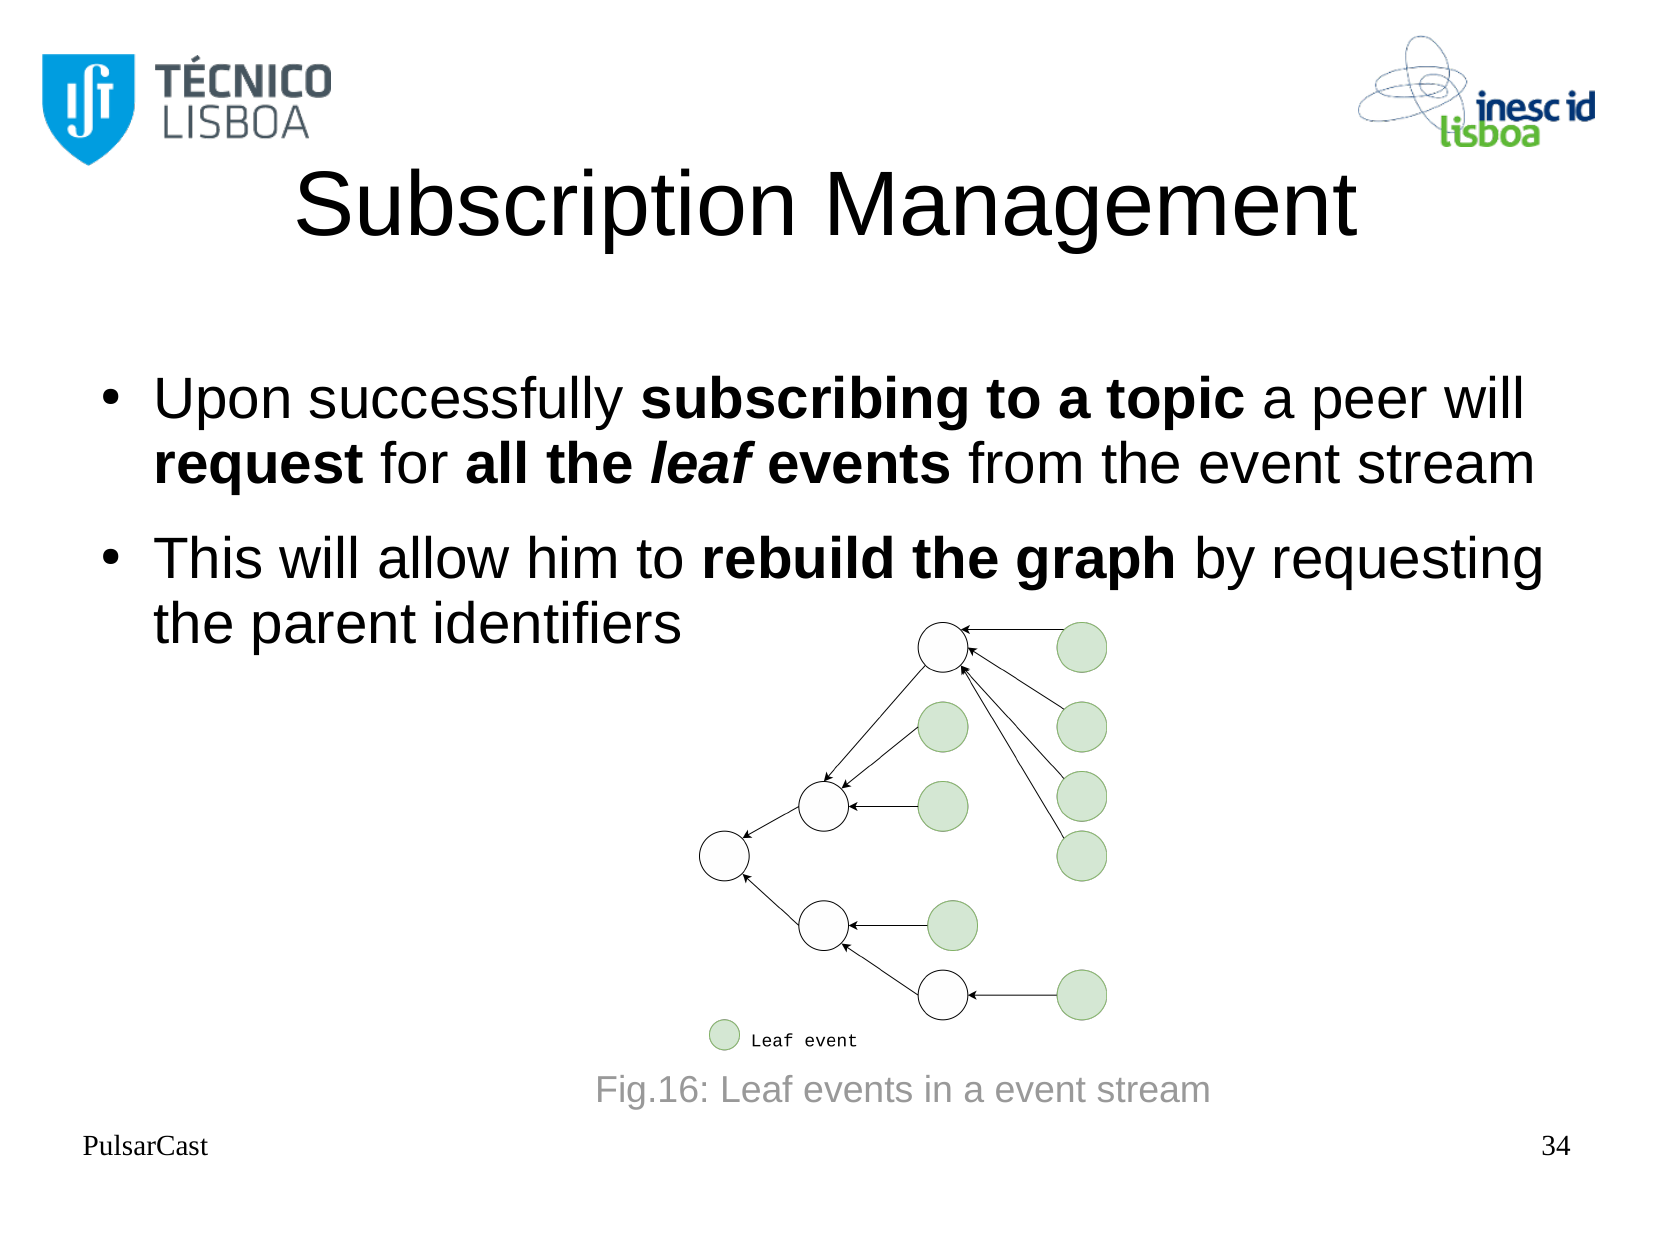

# Subscription Management
Upon successfully subscribing to a topic a peer will request for all the leaf events from the event stream
This will allow him to rebuild the graph by requesting the parent identifiers
Fig.16: Leaf events in a event stream
PulsarCast
34